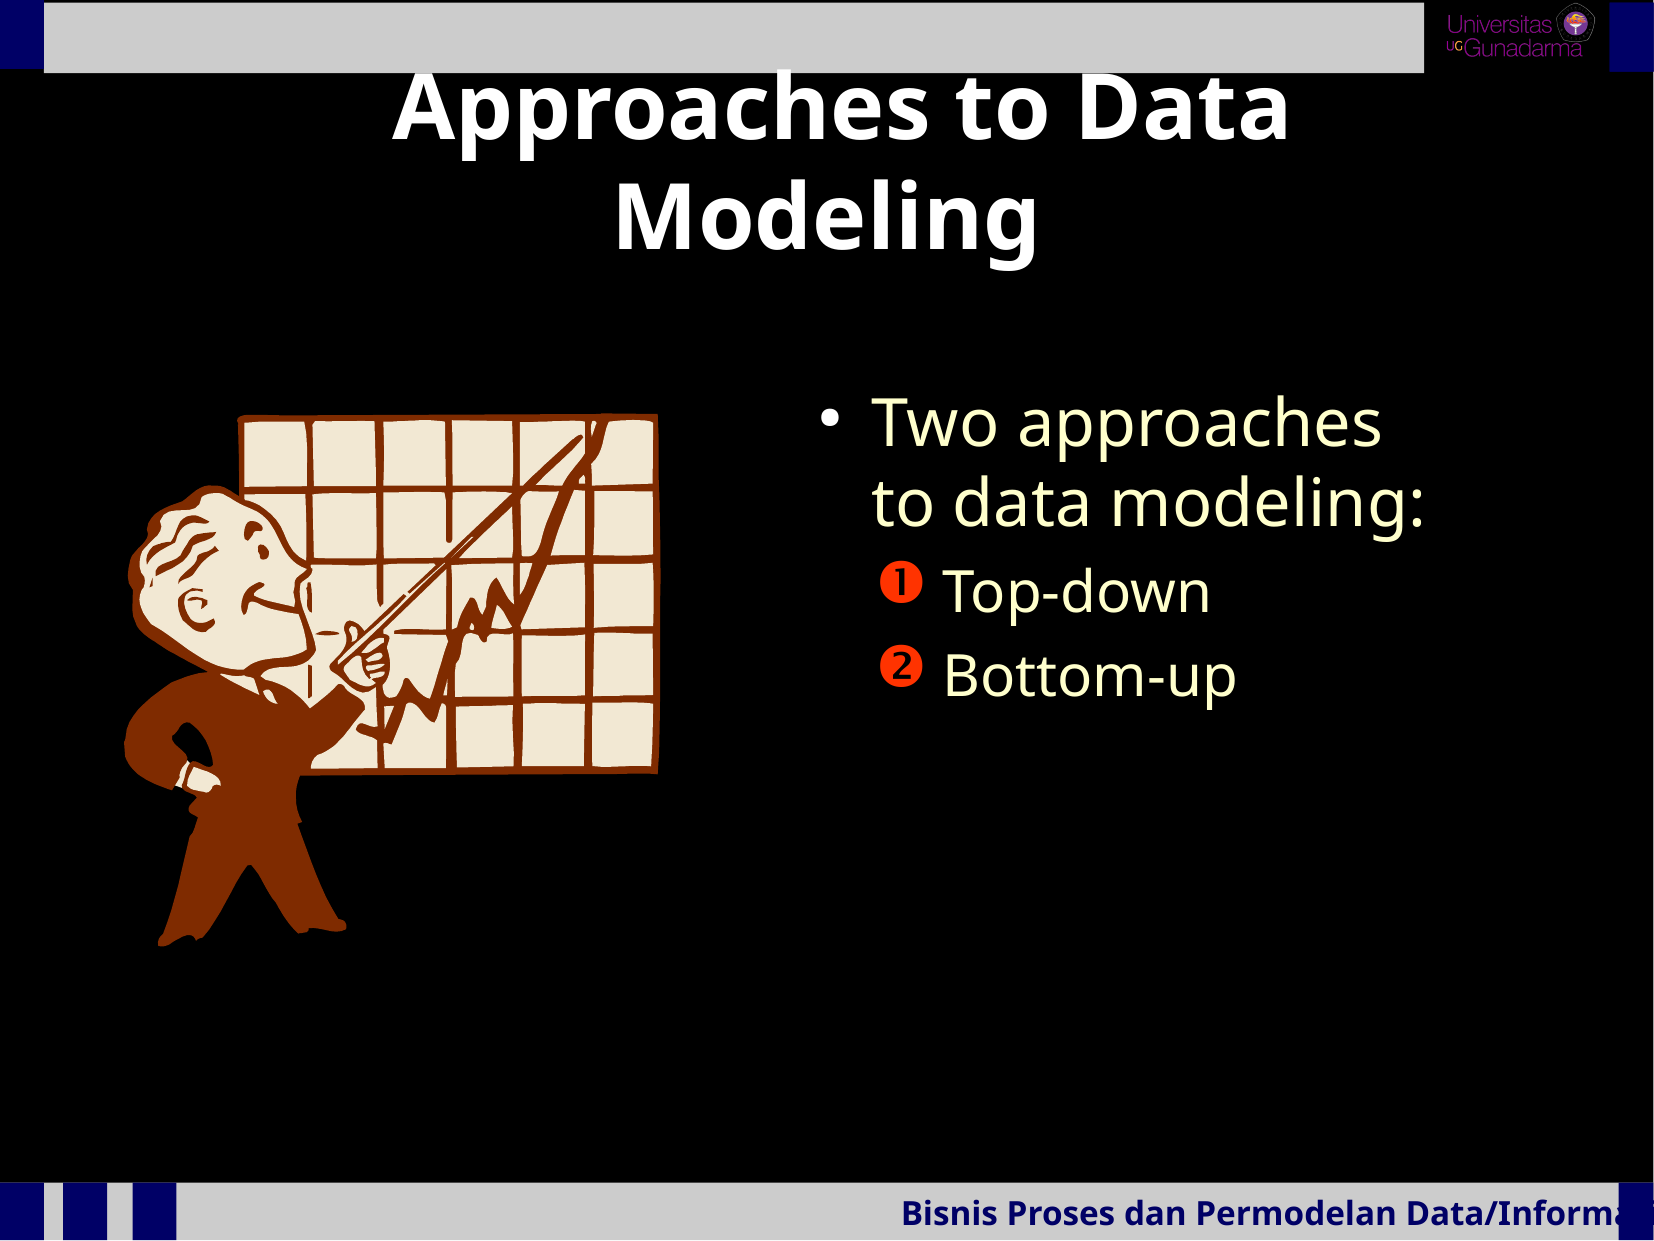

# Approaches to Data Modeling
Two approaches to data modeling:
 Top-down
 Bottom-up